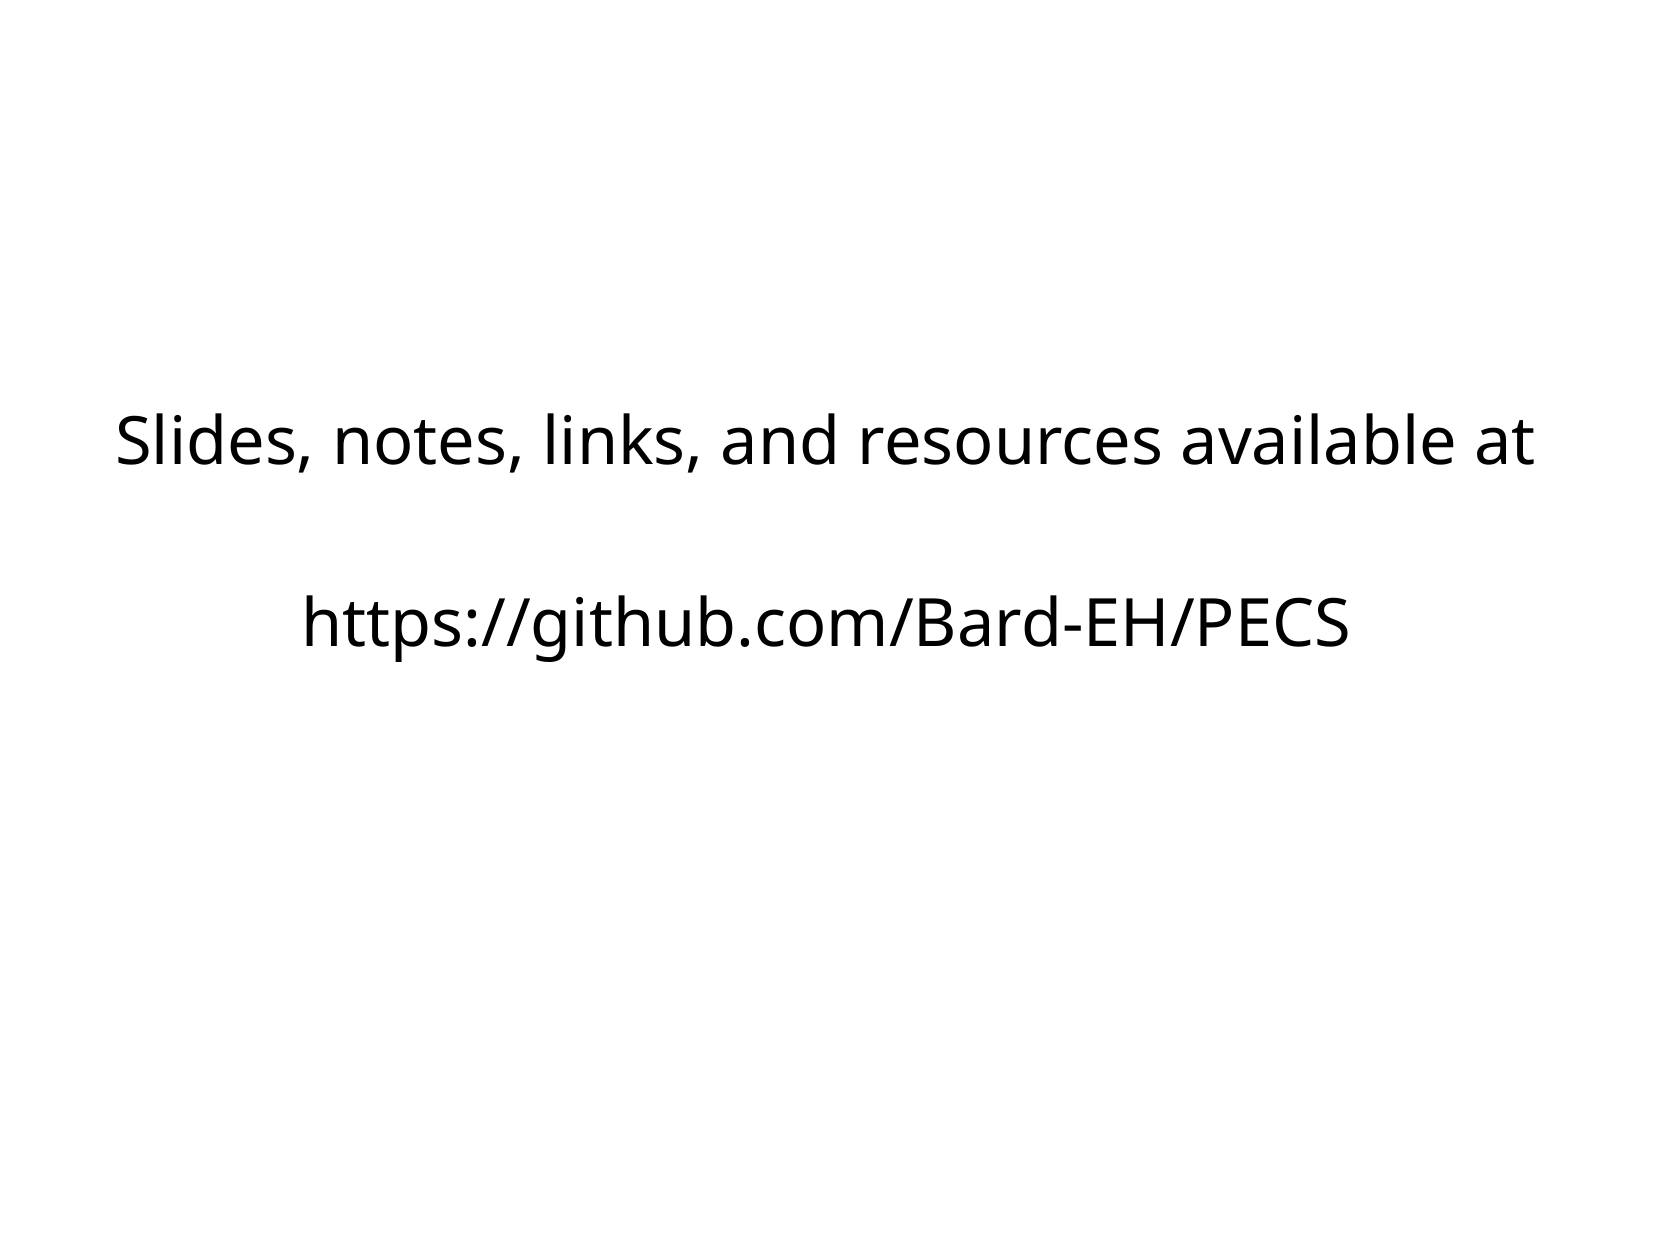

# Slides, notes, links, and resources available at
https://github.com/Bard-EH/PECS